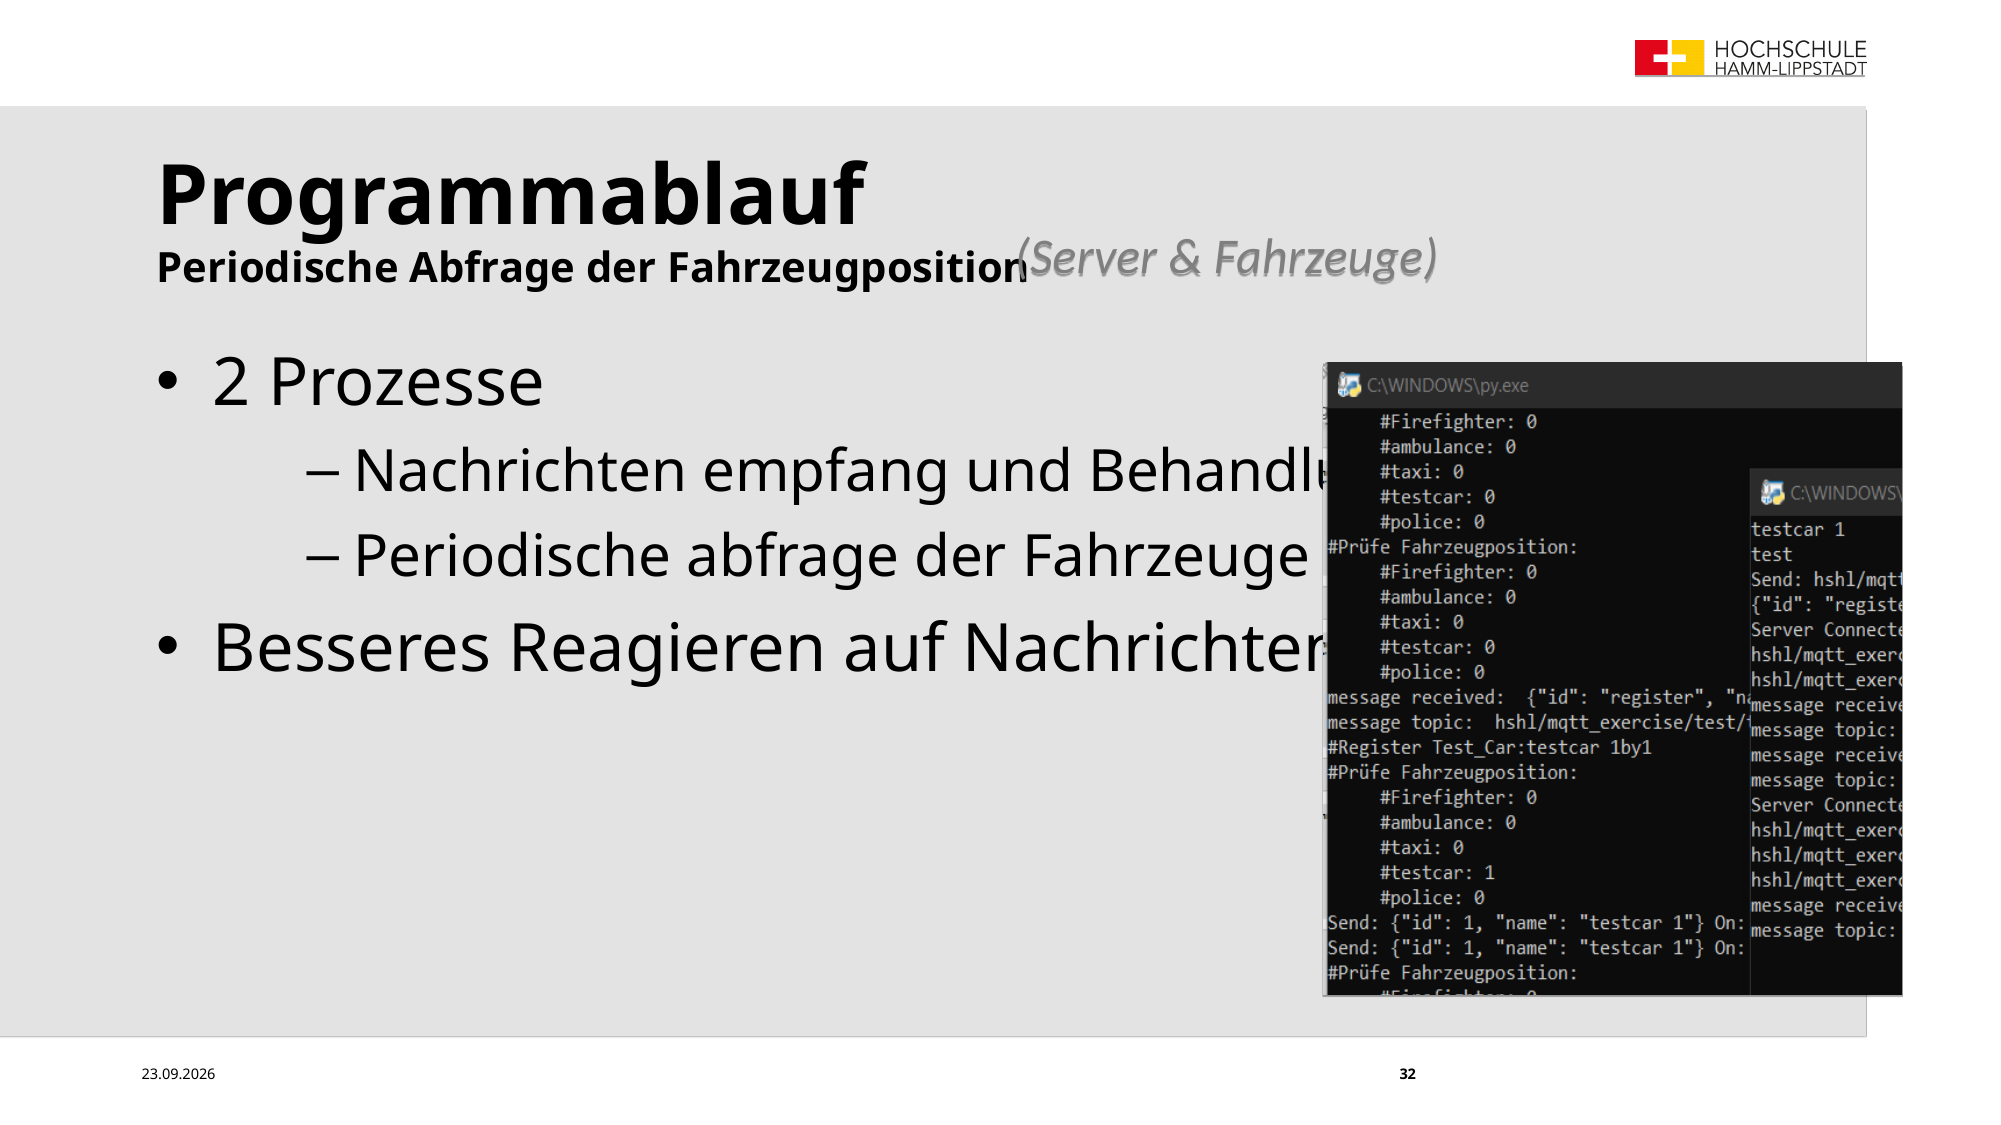

# Programmablauf Periodische Abfrage der Fahrzeugposition
(Server & Fahrzeuge)
2 Prozesse
Nachrichten empfang und Behandlung
Periodische abfrage der Fahrzeuge
Besseres Reagieren auf Nachrichten